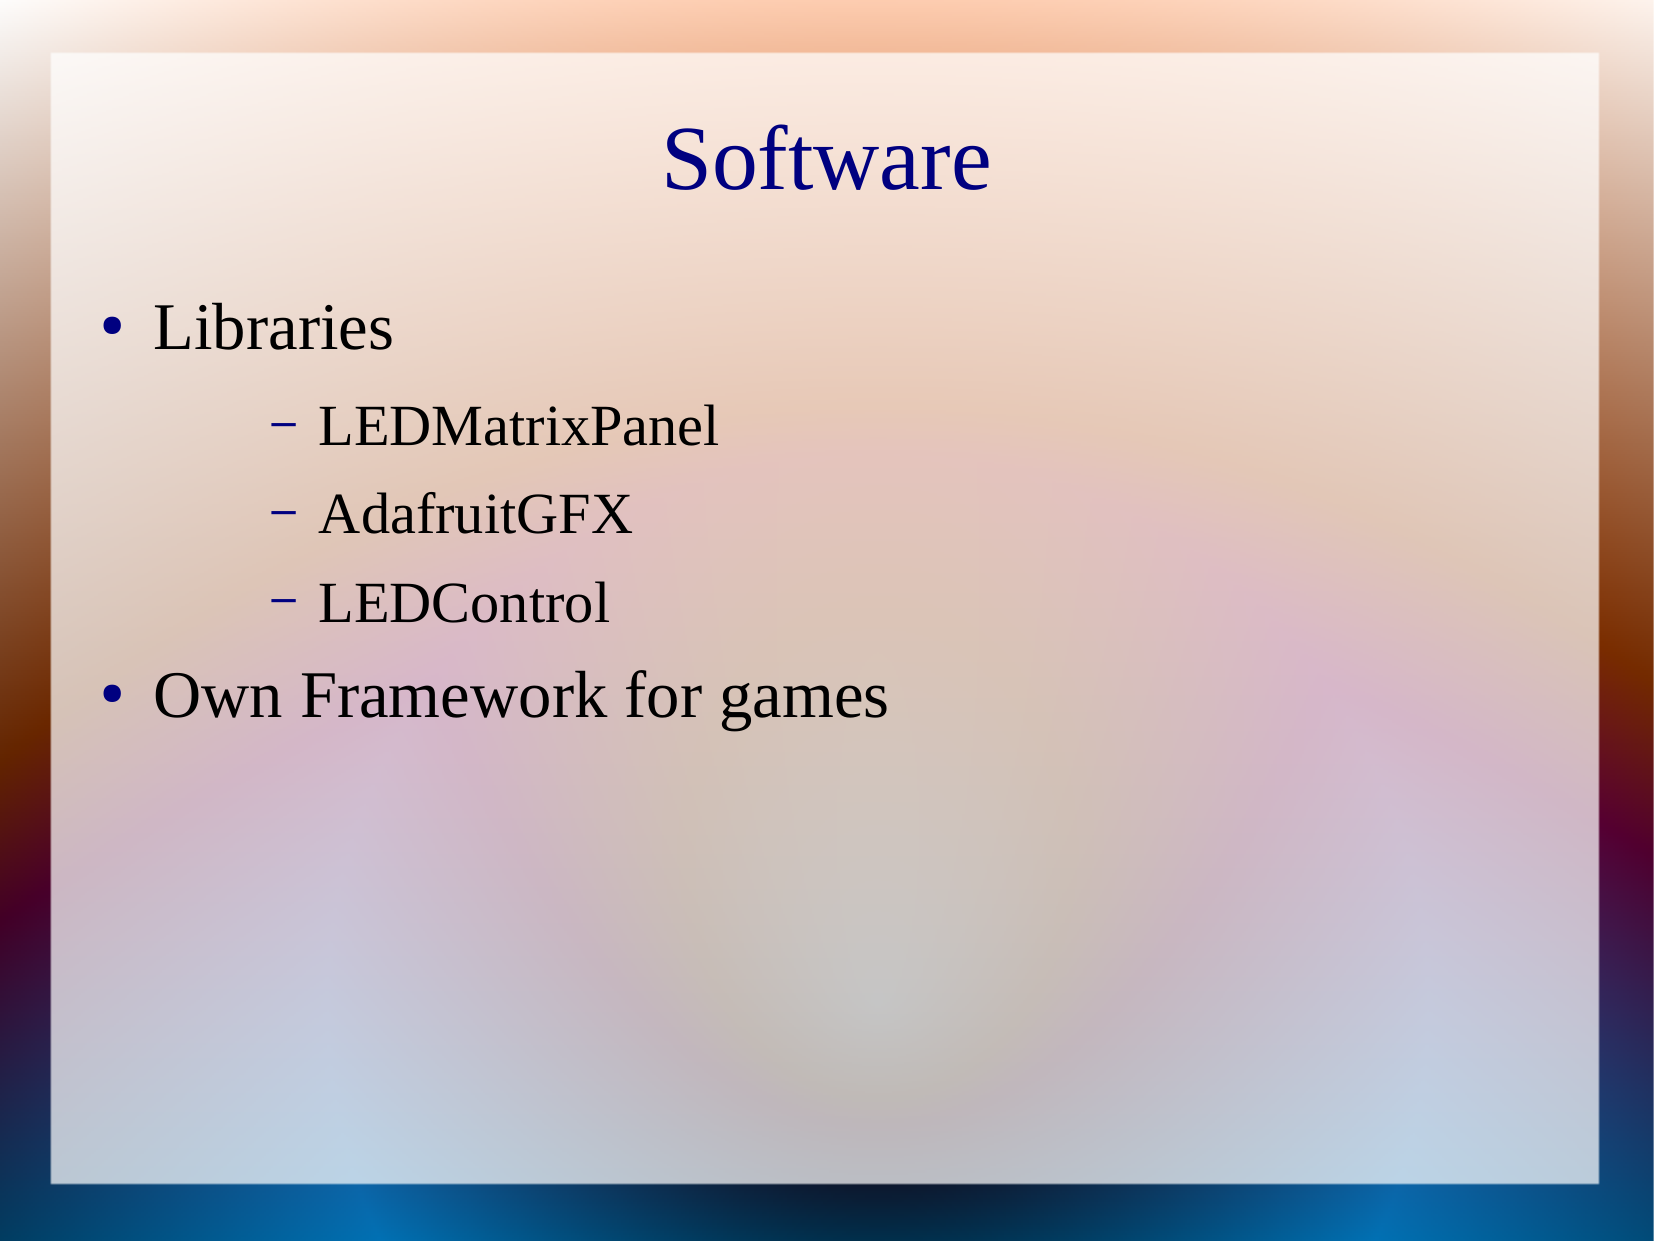

# Software
Libraries
LEDMatrixPanel
AdafruitGFX
LEDControl
Own Framework for games